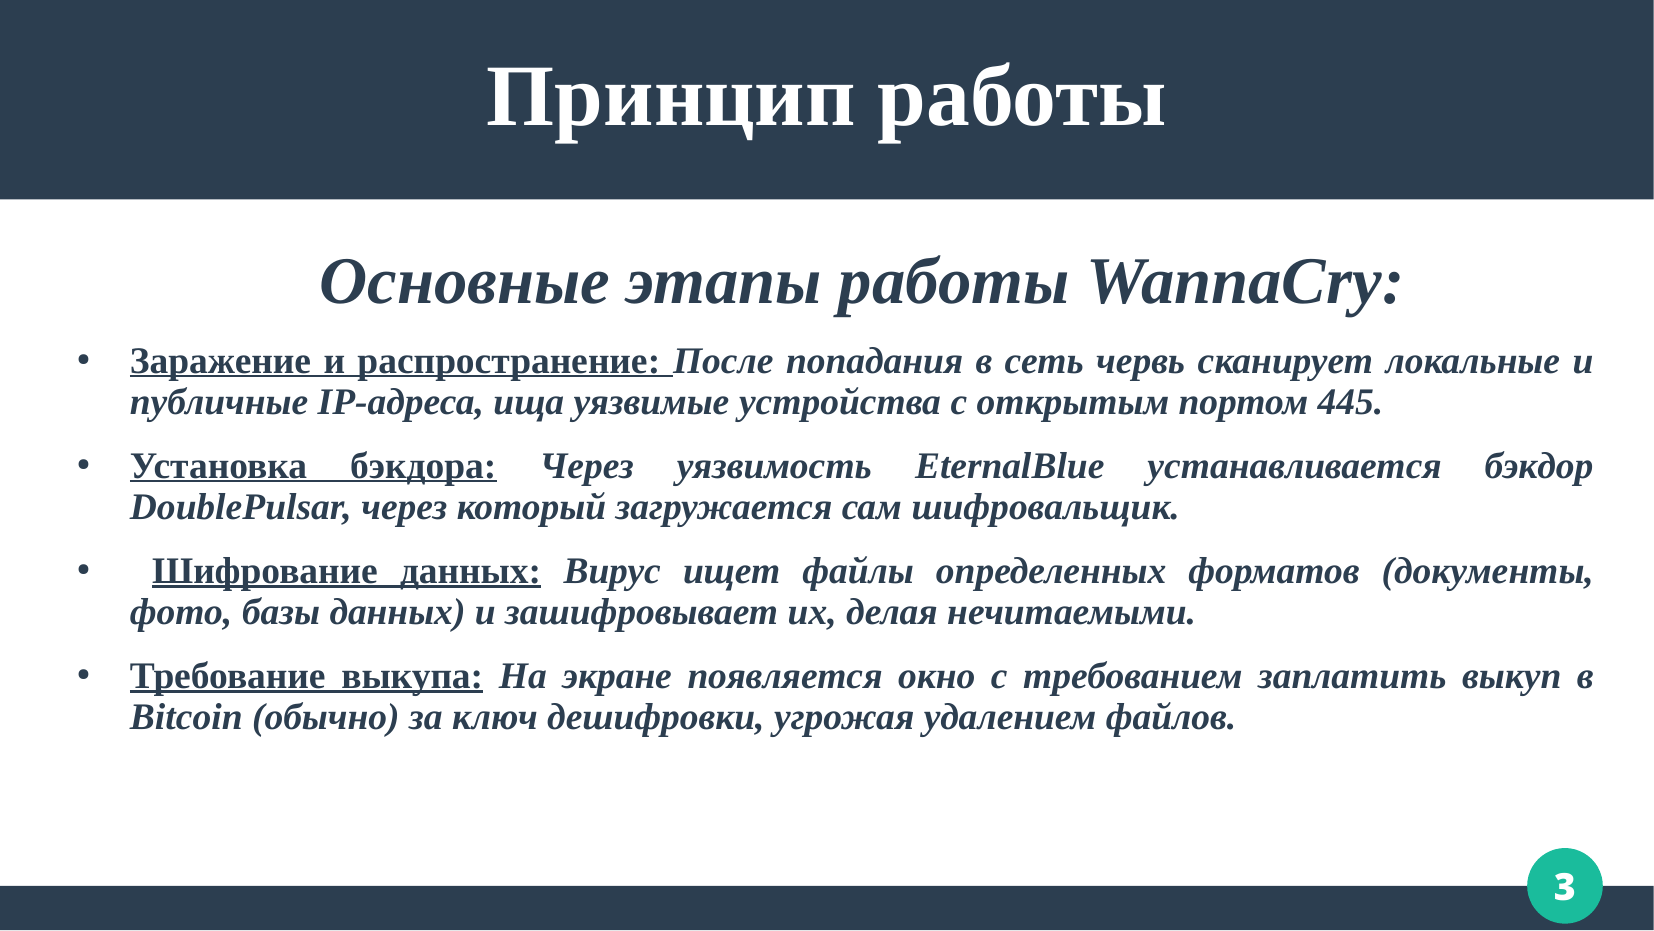

# Принцип работы
Основные этапы работы WannaCry:
Заражение и распространение: После попадания в сеть червь сканирует локальные и публичные IP-адреса, ища уязвимые устройства с открытым портом 445.
Установка бэкдора: Через уязвимость EternalBlue устанавливается бэкдор DoublePulsar, через который загружается сам шифровальщик.
 Шифрование данных: Вирус ищет файлы определенных форматов (документы, фото, базы данных) и зашифровывает их, делая нечитаемыми.
Требование выкупа: На экране появляется окно с требованием заплатить выкуп в Bitcoin (обычно) за ключ дешифровки, угрожая удалением файлов.